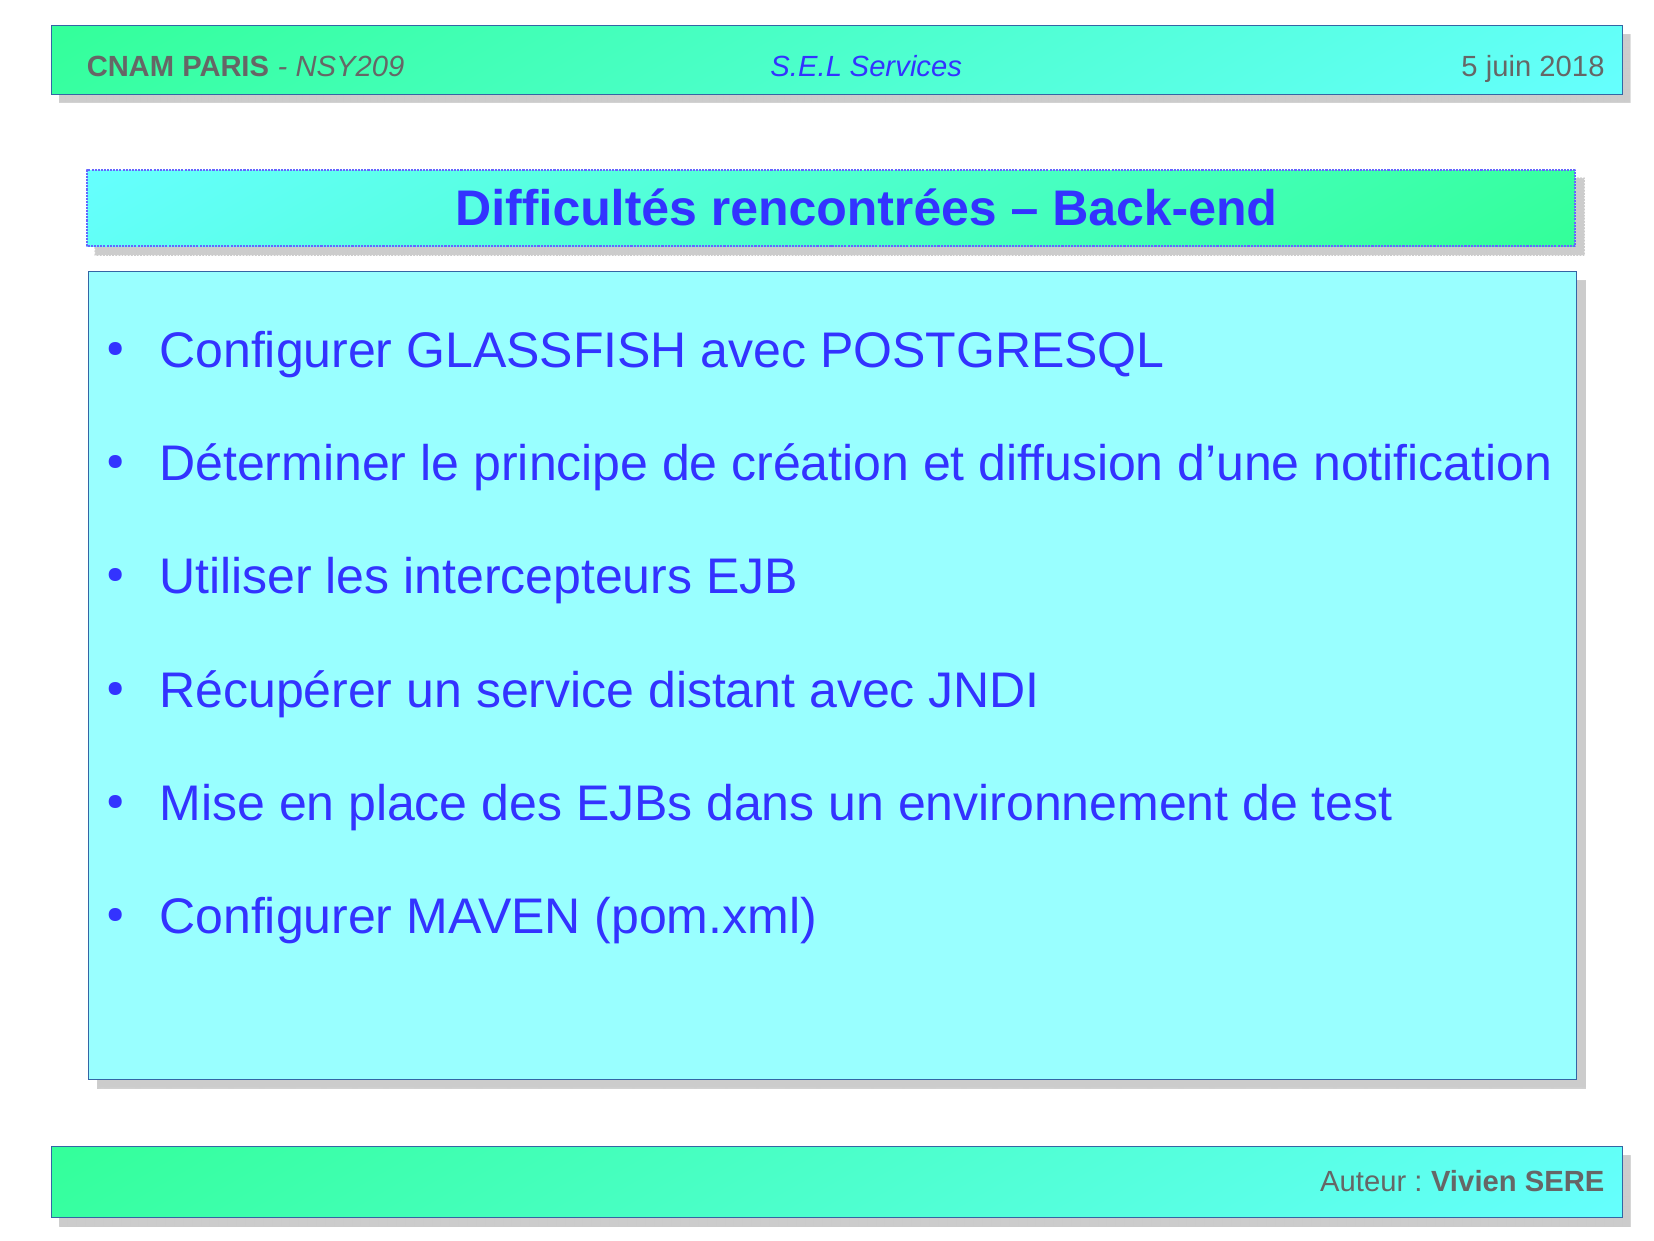

# CNAM PARIS - NSY209
S.E.L Services
5 juin 2018
Difficultés rencontrées – Back-end
Configurer GLASSFISH avec POSTGRESQL
Déterminer le principe de création et diffusion d’une notification
Utiliser les intercepteurs EJB
Récupérer un service distant avec JNDI
Mise en place des EJBs dans un environnement de test
Configurer MAVEN (pom.xml)
Auteur : Vivien SERE